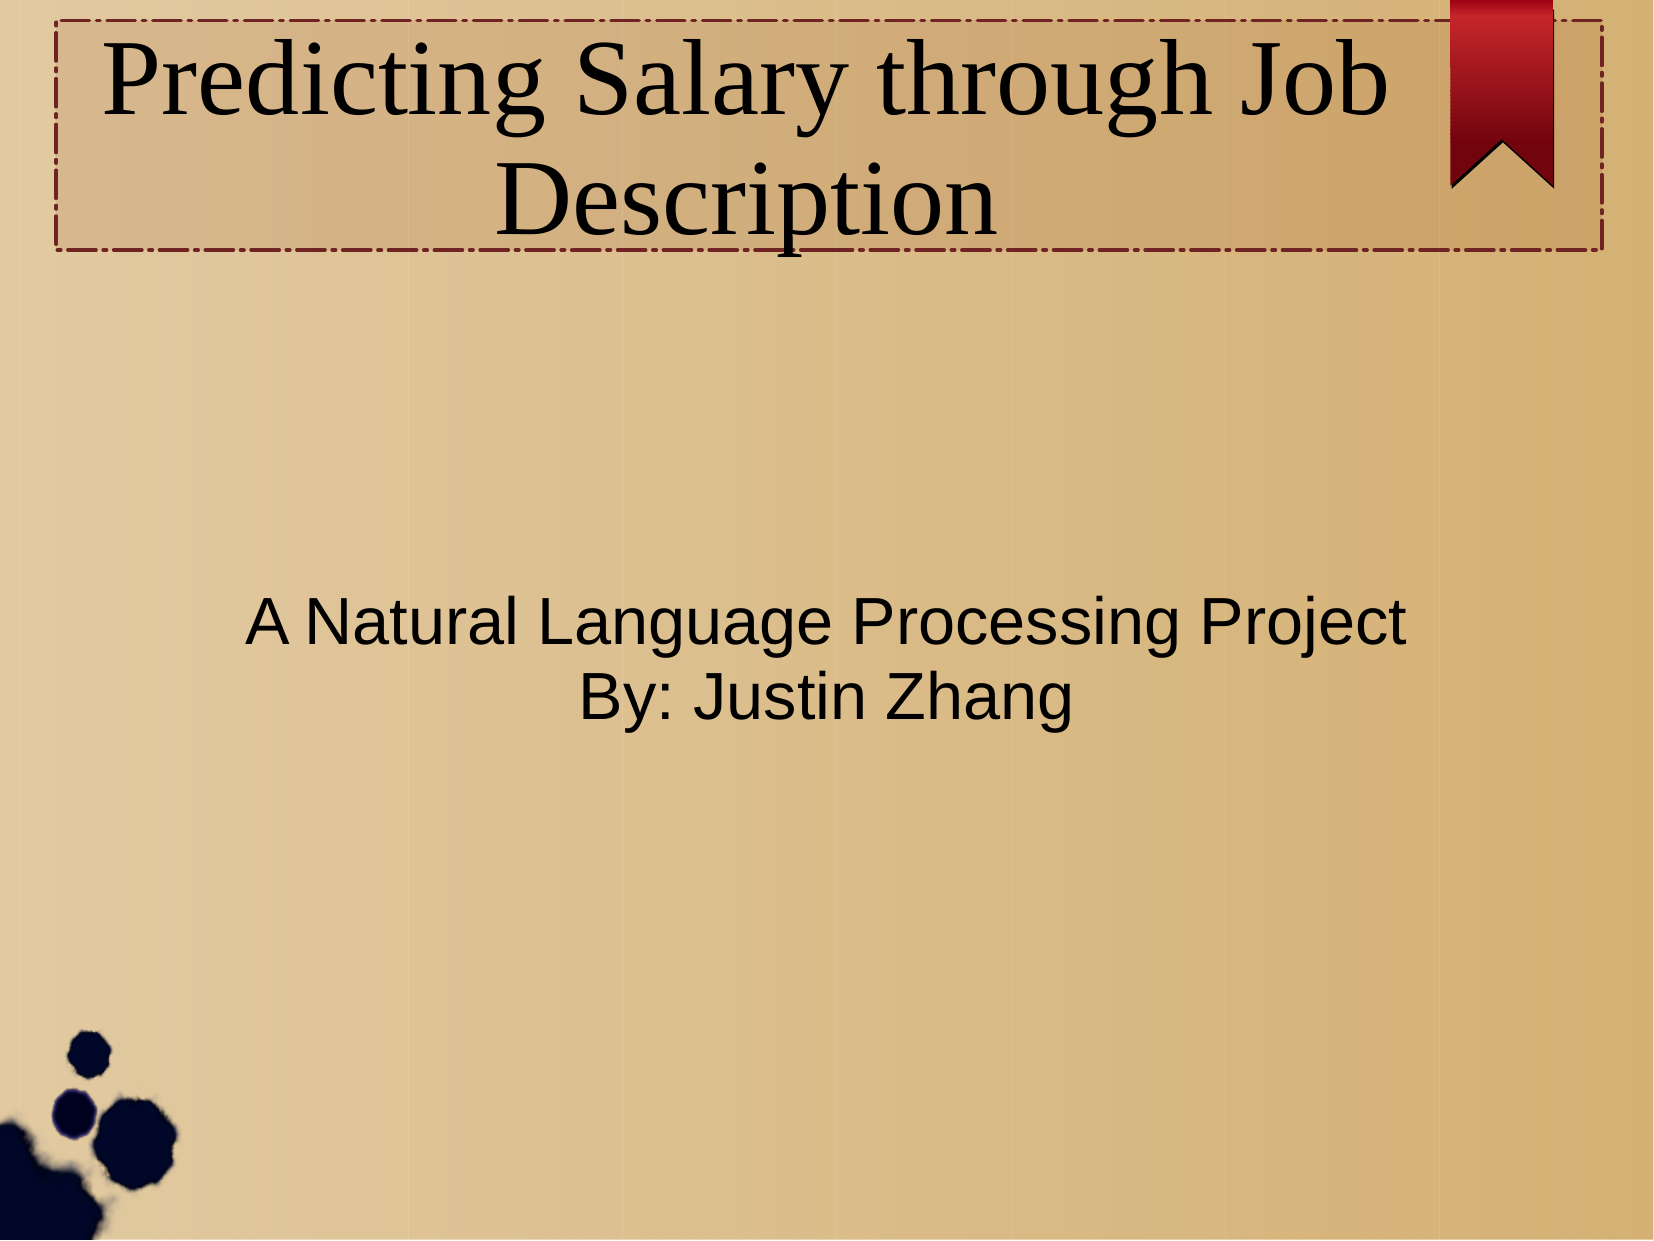

# Predicting Salary through Job Description
A Natural Language Processing Project
By: Justin Zhang